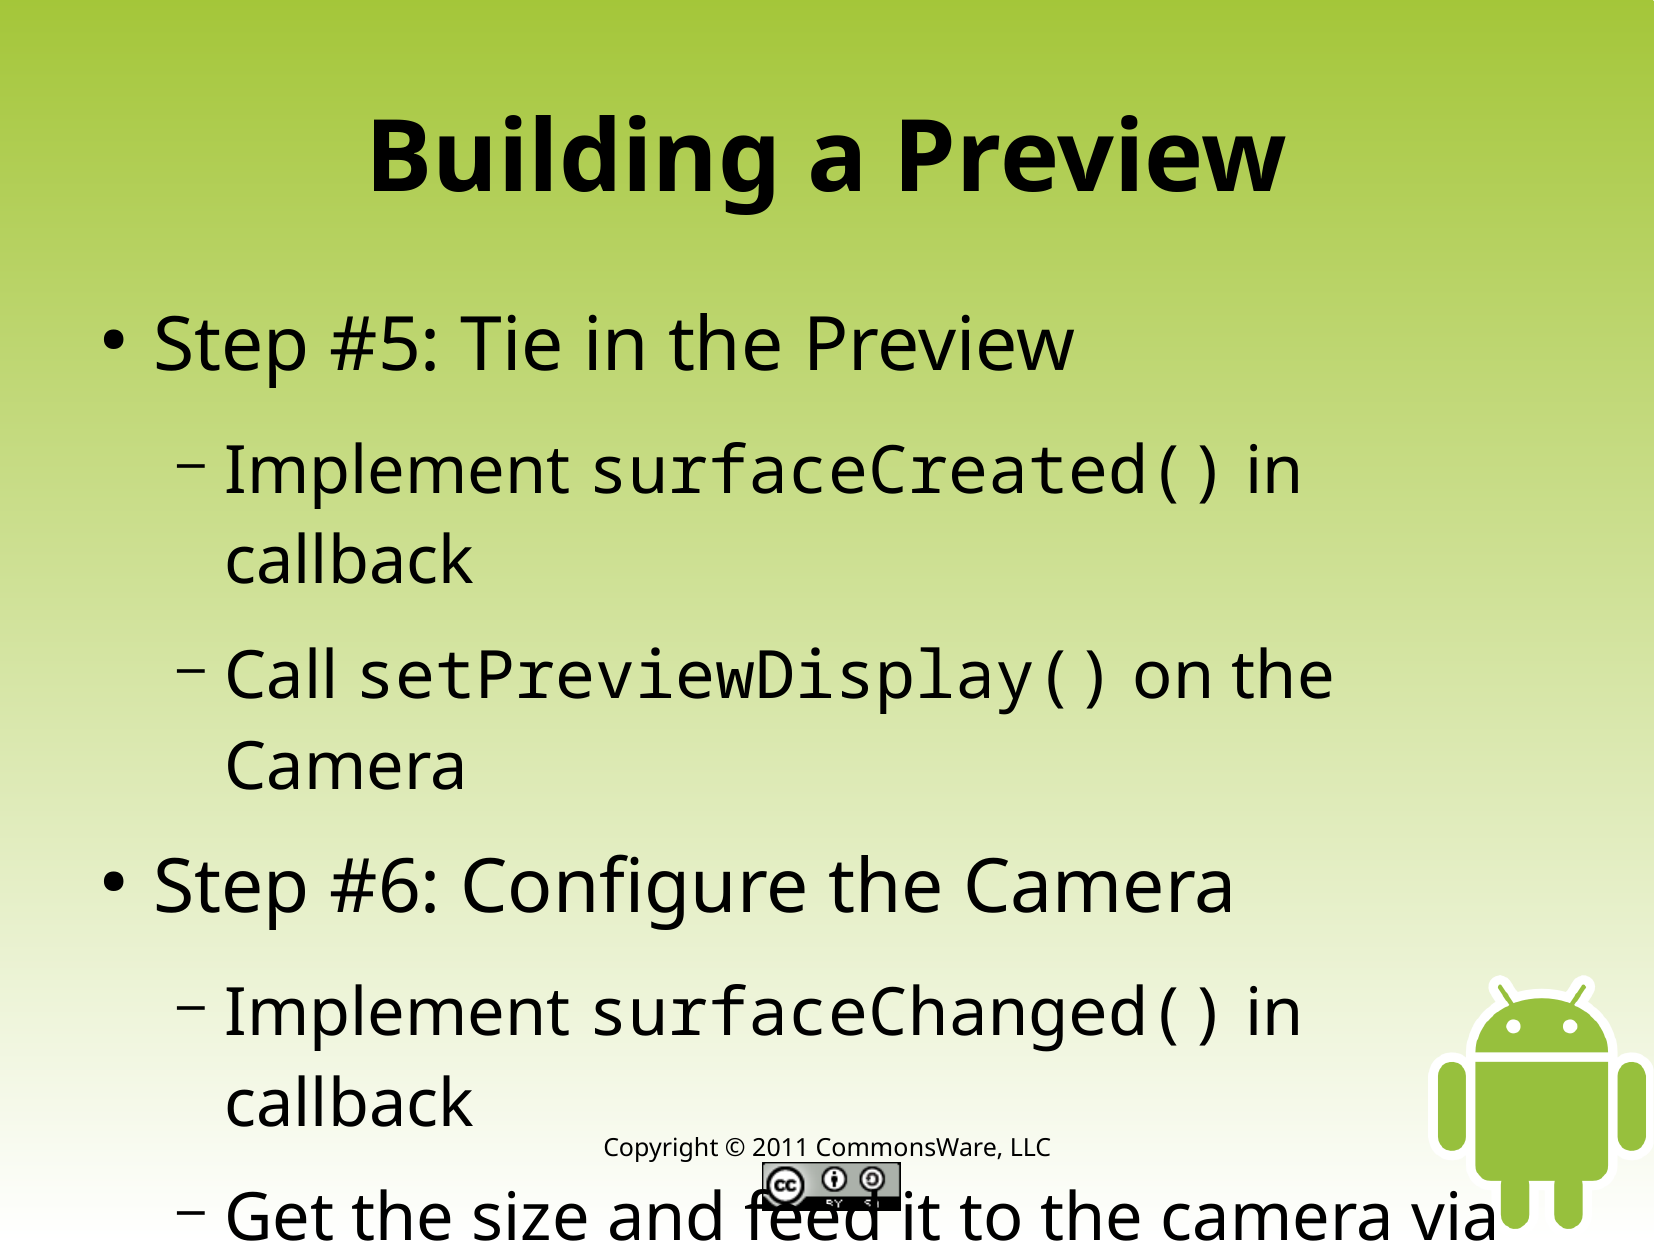

# Building a Preview
Step #5: Tie in the Preview
Implement surfaceCreated() in callback
Call setPreviewDisplay() on the Camera
Step #6: Configure the Camera
Implement surfaceChanged() in callback
Get the size and feed it to the camera via Camera.Parameters
Call startPreview()